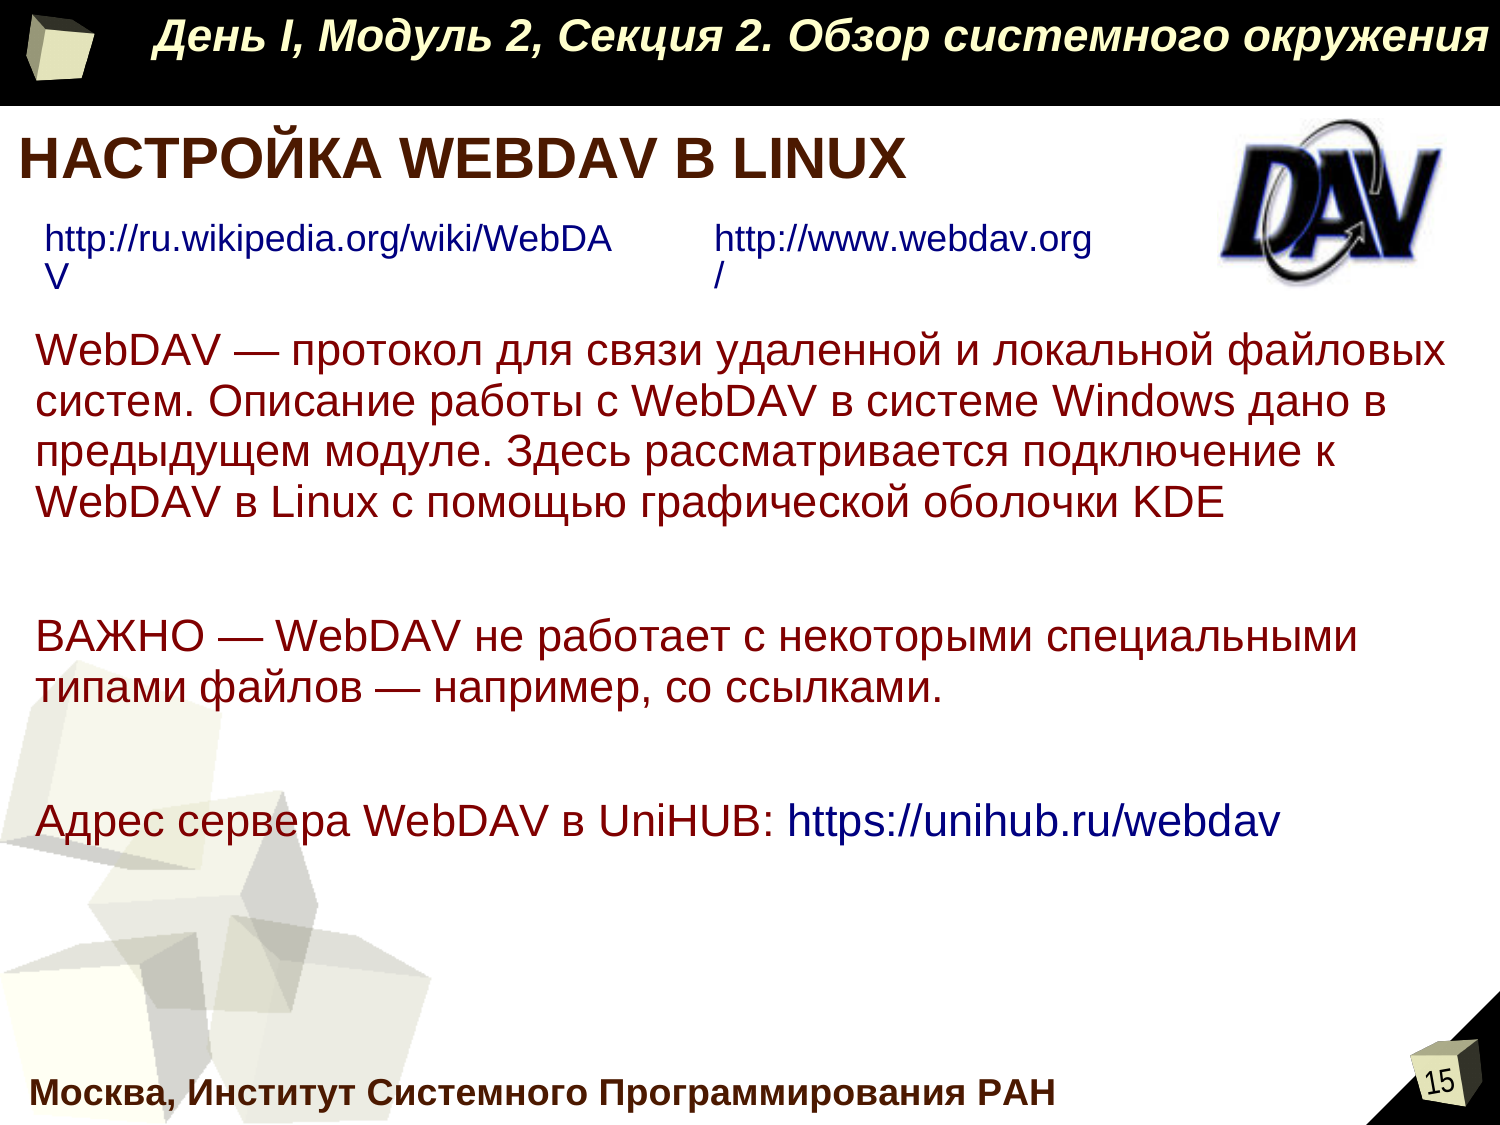

#
НАСТРОЙКА WEBDAV В LINUX
http://www.webdav.org/
http://ru.wikipedia.org/wiki/WebDAV
WebDAV — протокол для связи удаленной и локальной файловых систем. Описание работы с WebDAV в системе Windows дано в предыдущем модуле. Здесь рассматривается подключение к WebDAV в Linux с помощью графической оболочки KDE
ВАЖНО — WebDAV не работает с некоторыми специальными типами файлов — например, со ссылками.
Адрес сервера WebDAV в UniHUB: https://unihub.ru/webdav